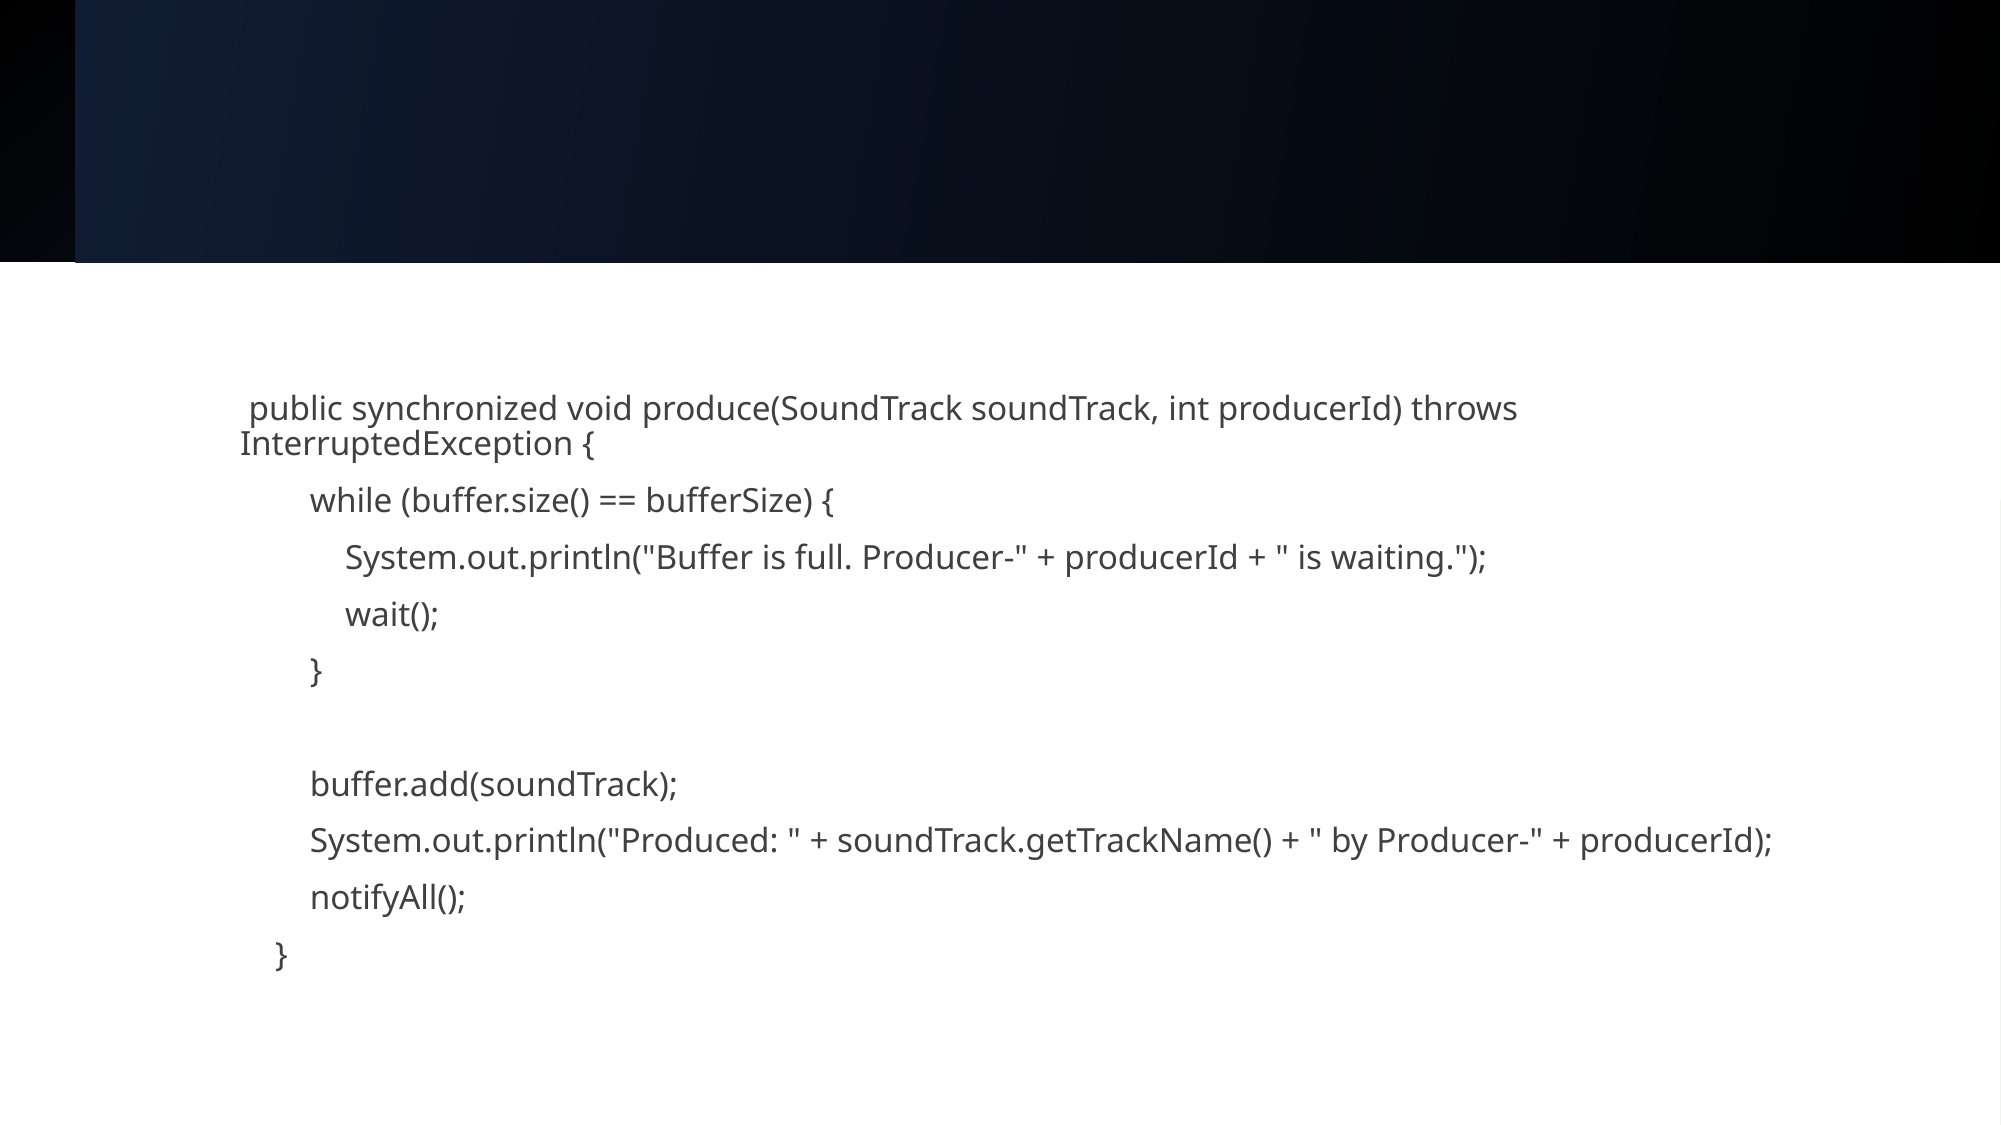

#
 public synchronized void produce(SoundTrack soundTrack, int producerId) throws InterruptedException {
 while (buffer.size() == bufferSize) {
 System.out.println("Buffer is full. Producer-" + producerId + " is waiting.");
 wait();
 }
 buffer.add(soundTrack);
 System.out.println("Produced: " + soundTrack.getTrackName() + " by Producer-" + producerId);
 notifyAll();
 }